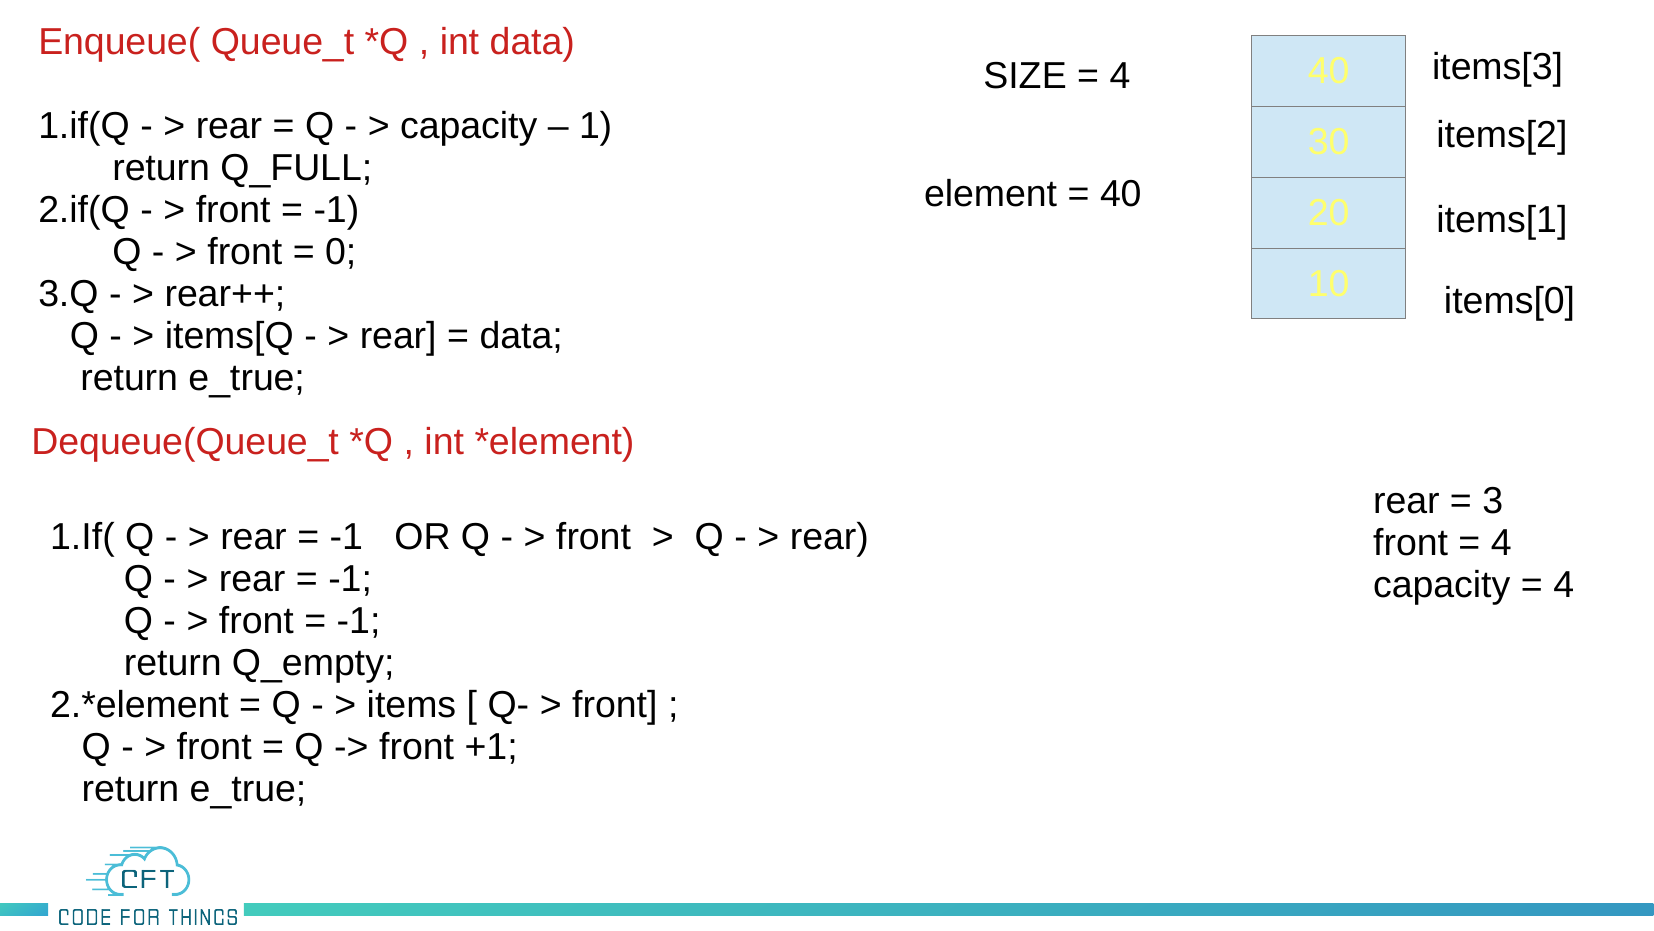

Enqueue( Queue_t *Q , int data)
1.if(Q - > rear = Q - > capacity – 1)
	return Q_FULL;
2.if(Q - > front = -1)
	Q - > front = 0;
3.Q - > rear++;
 Q - > items[Q - > rear] = data;
 return e_true;
40
items[3]
SIZE = 4
30
items[2]
element = 40
20
items[1]
10
items[0]
Dequeue(Queue_t *Q , int *element)
rear = 3
front = 4
capacity = 4
1.If( Q - > rear = -1 OR Q - > front > Q - > rear)
	Q - > rear = -1;
	Q - > front = -1;
 	return Q_empty;
2.*element = Q - > items [ Q- > front] ;
 Q - > front = Q -> front +1;
 return e_true;